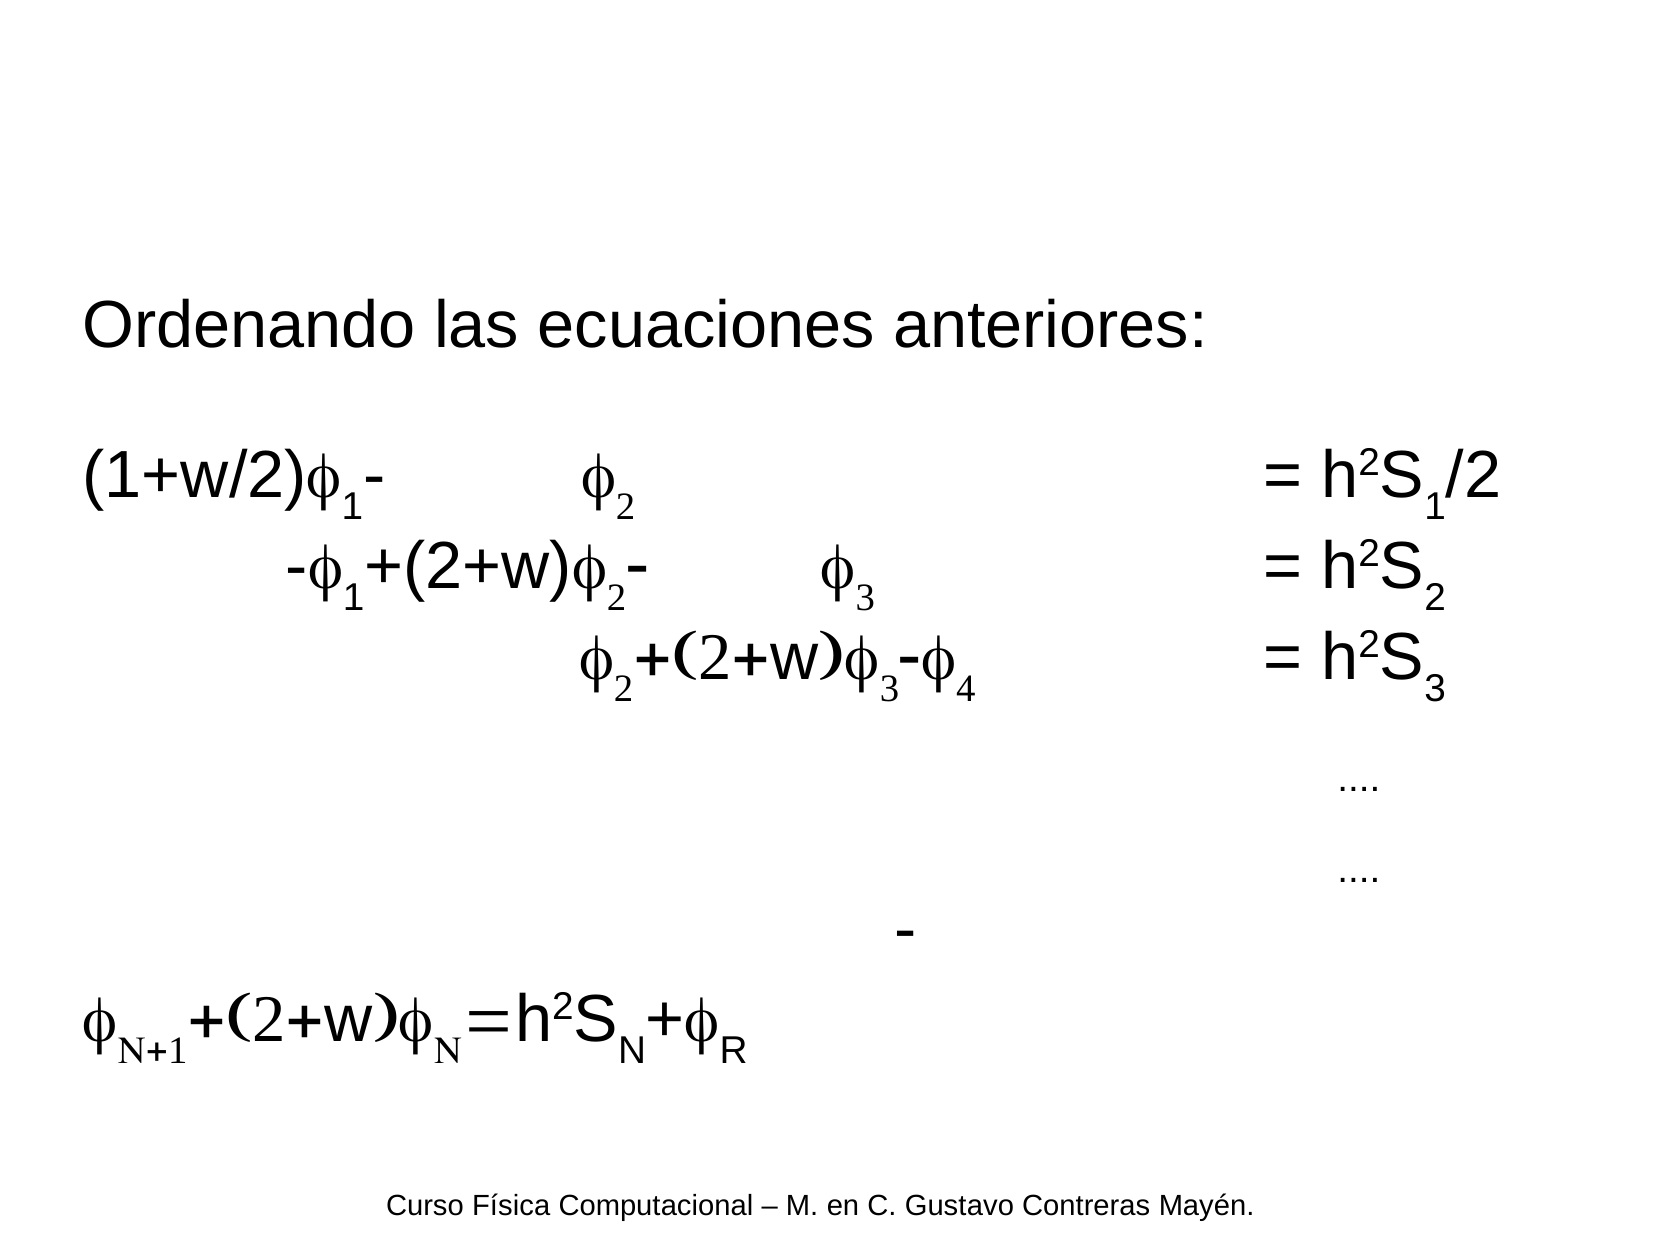

#
Ordenando las ecuaciones anteriores:
(1+w/2)f1-		 f2									= h2S1/2
		 -f1+(2+w)f2-			f3						= h2S2
						 f2+(2+w)f3-f4				= h2S3
																	....
																	....
											-fN+1+(2+w)fN=h2SN+fR